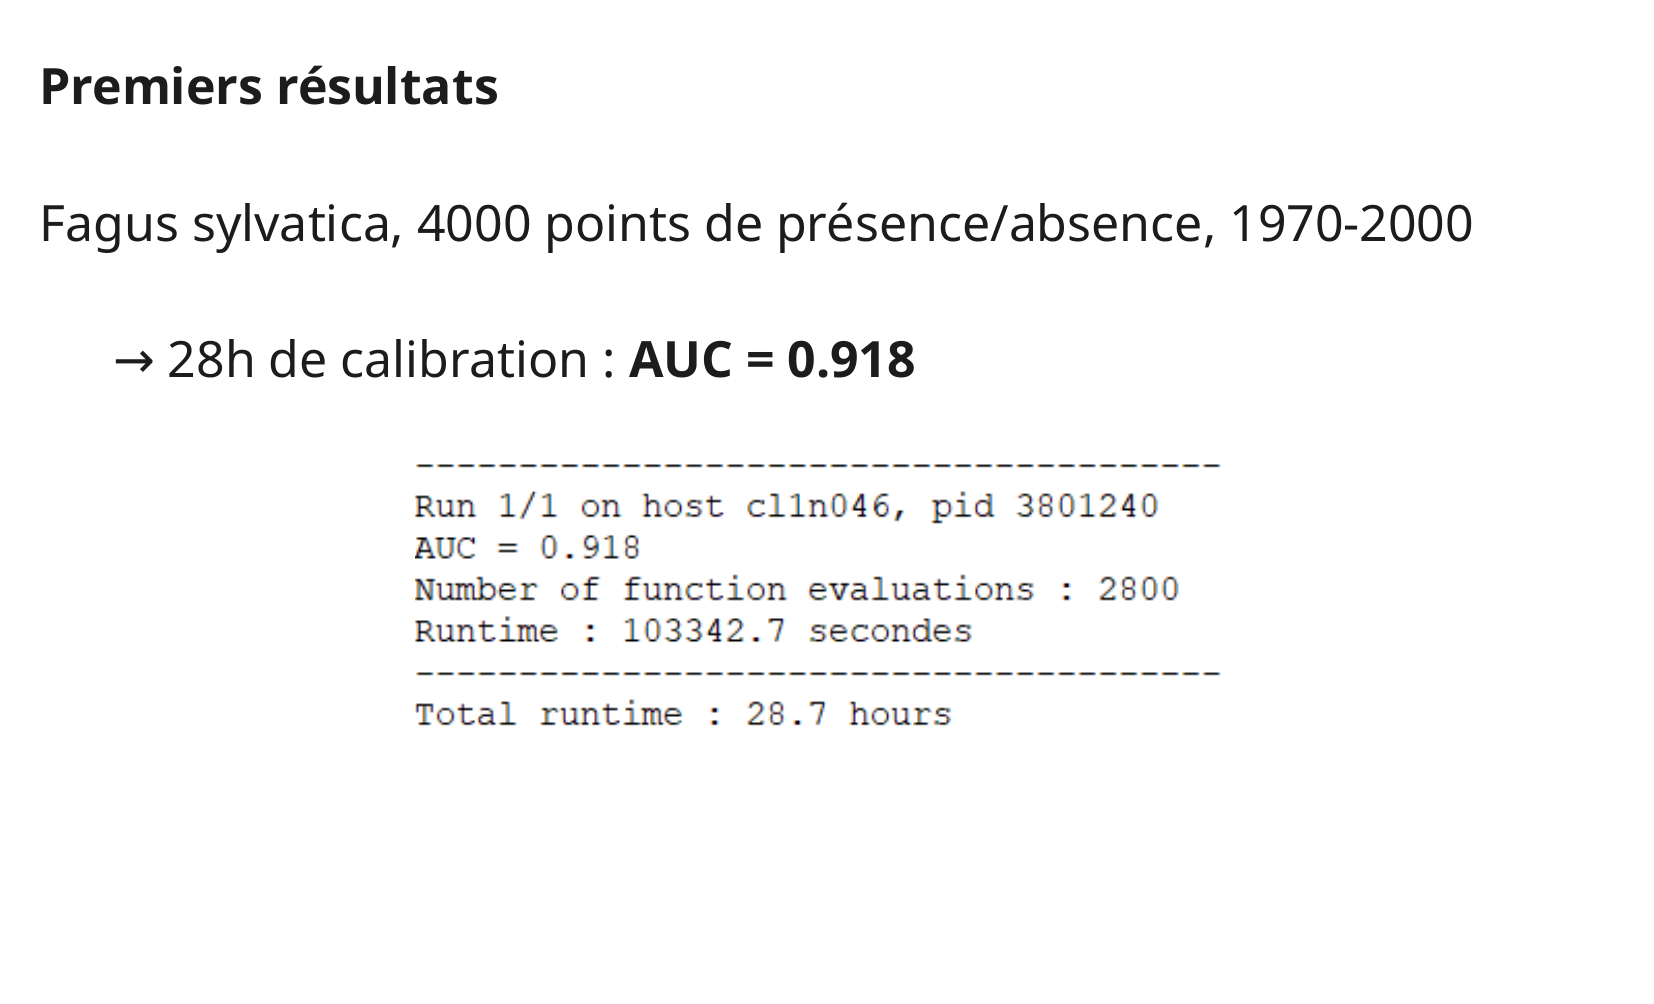

Premiers résultats
Fagus sylvatica, 4000 points de présence/absence, 1970-2000
	→ 28h de calibration : AUC = 0.918